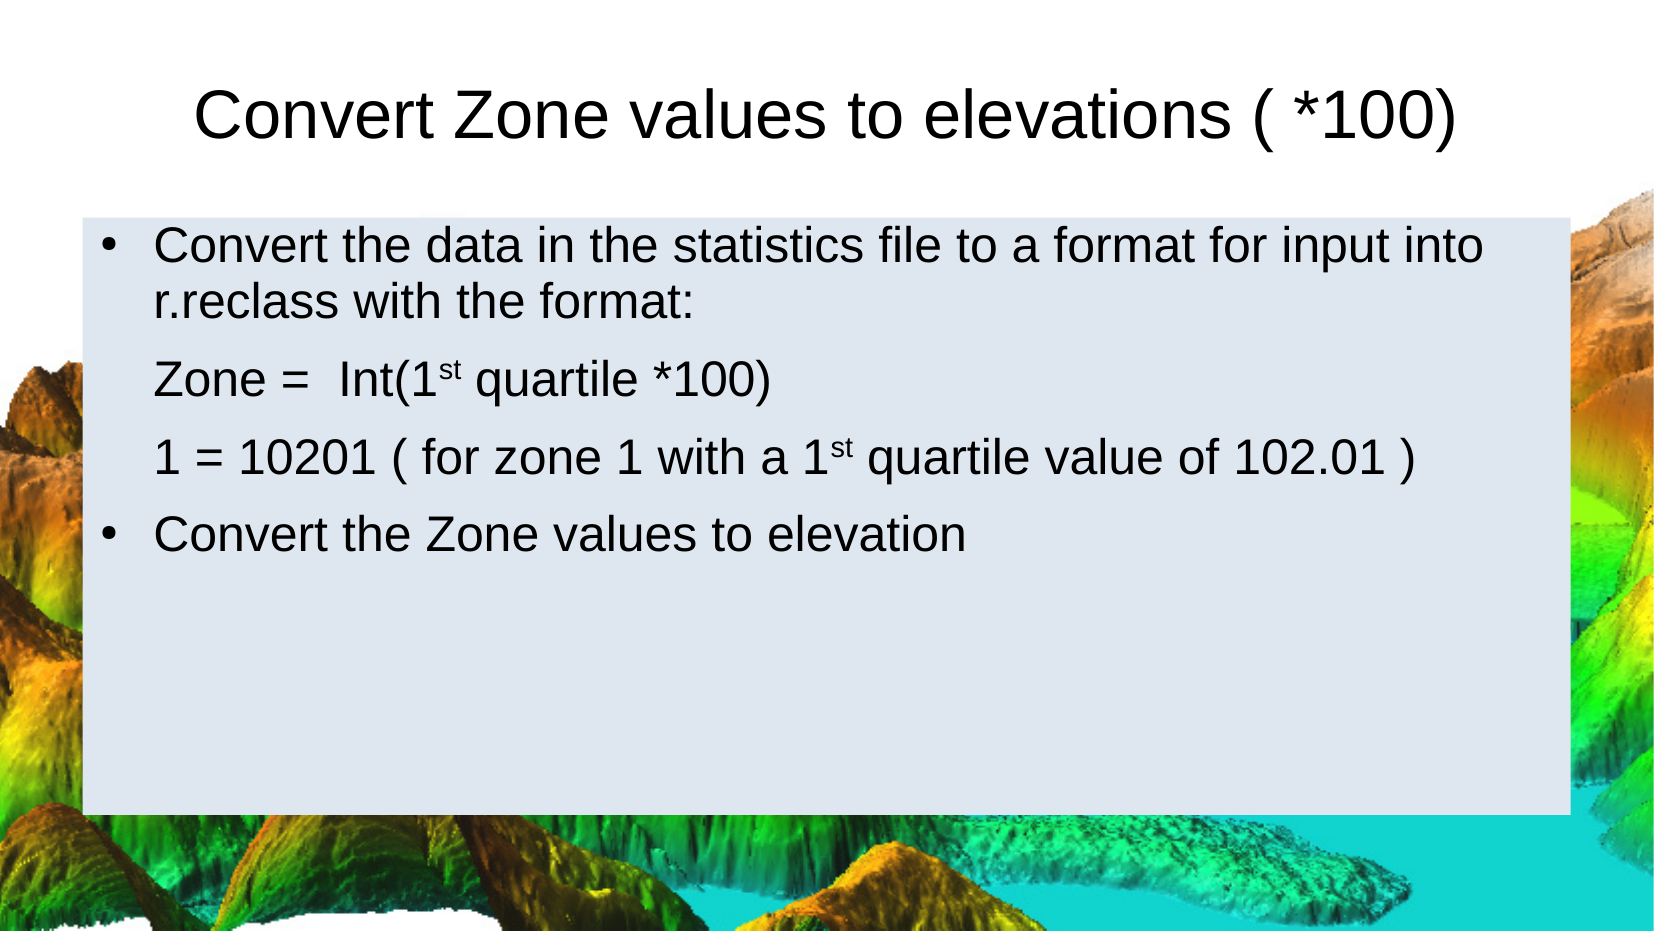

# Convert Zone values to elevations ( *100)
Convert the data in the statistics file to a format for input into r.reclass with the format:
Zone = Int(1st quartile *100)
1 = 10201 ( for zone 1 with a 1st quartile value of 102.01 )
Convert the Zone values to elevation